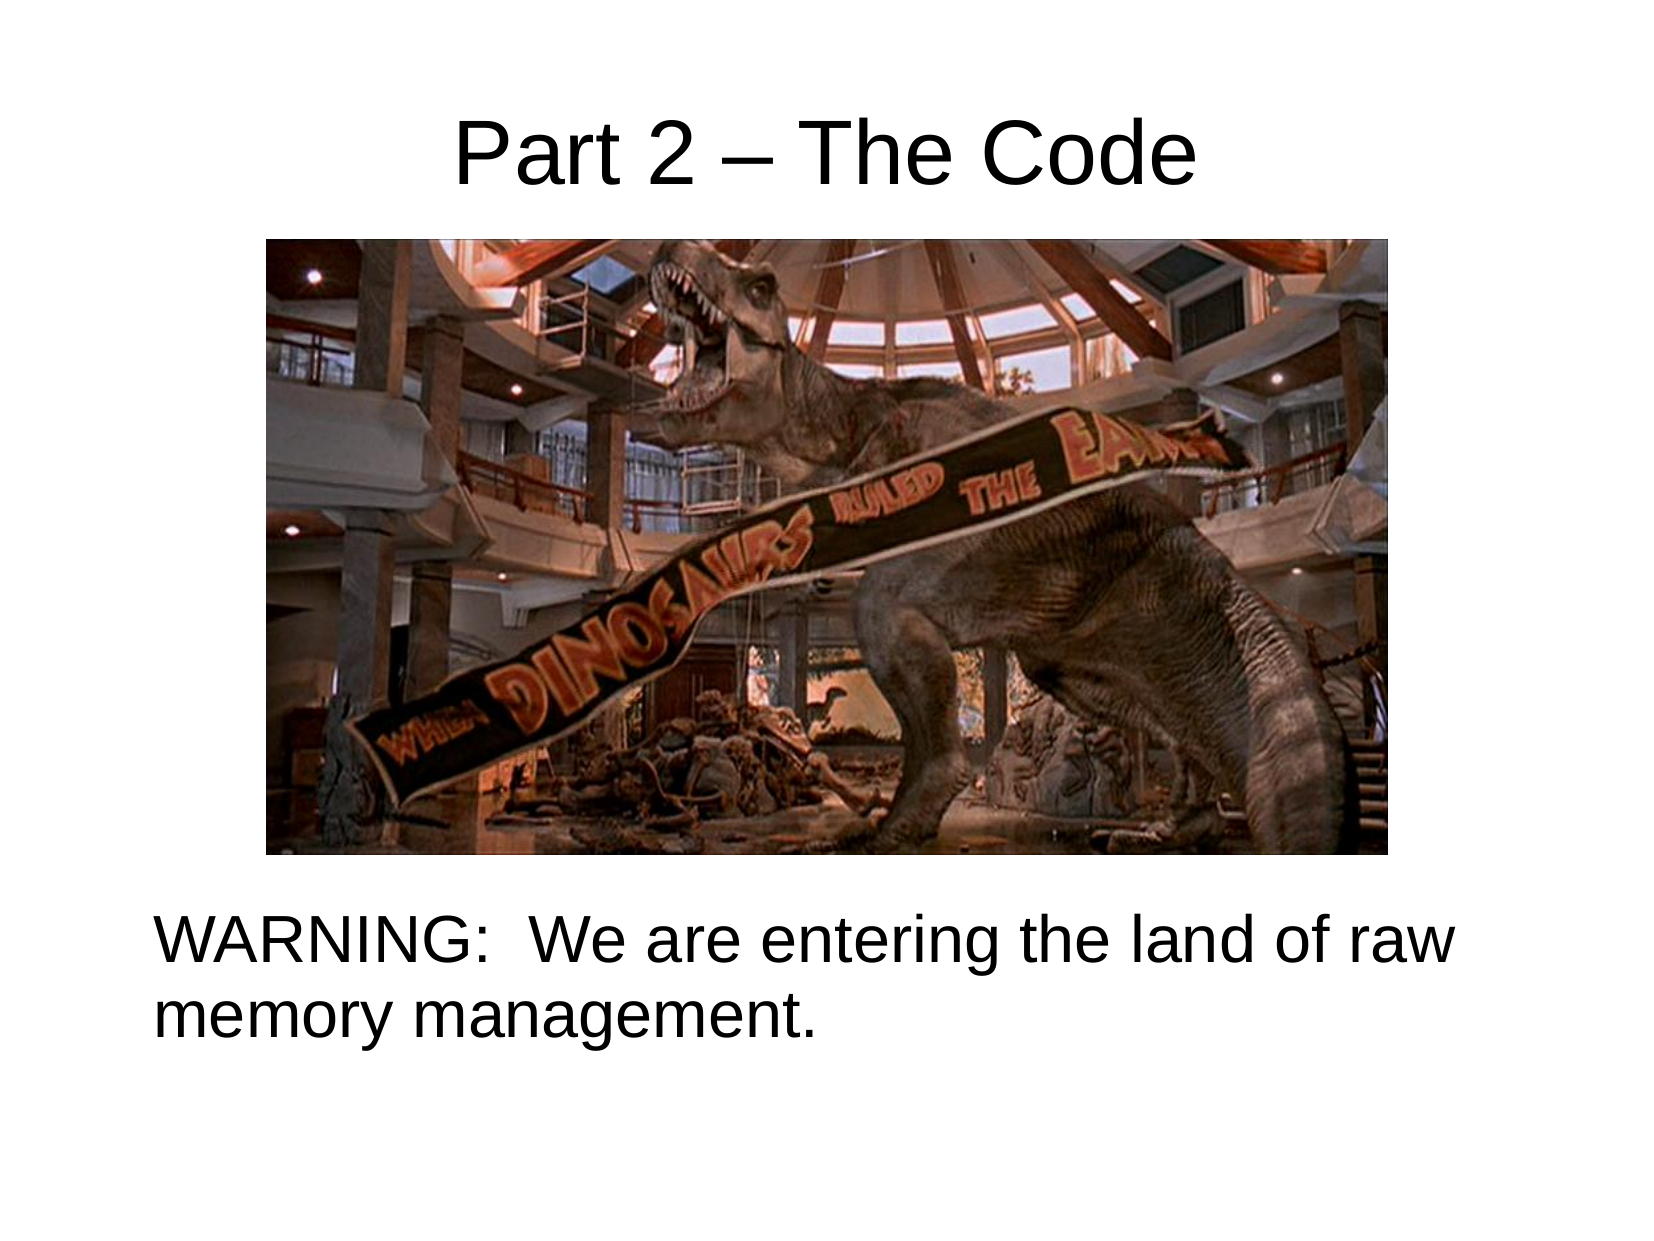

# Part 2 – The Code
WARNING: We are entering the land of raw memory management.